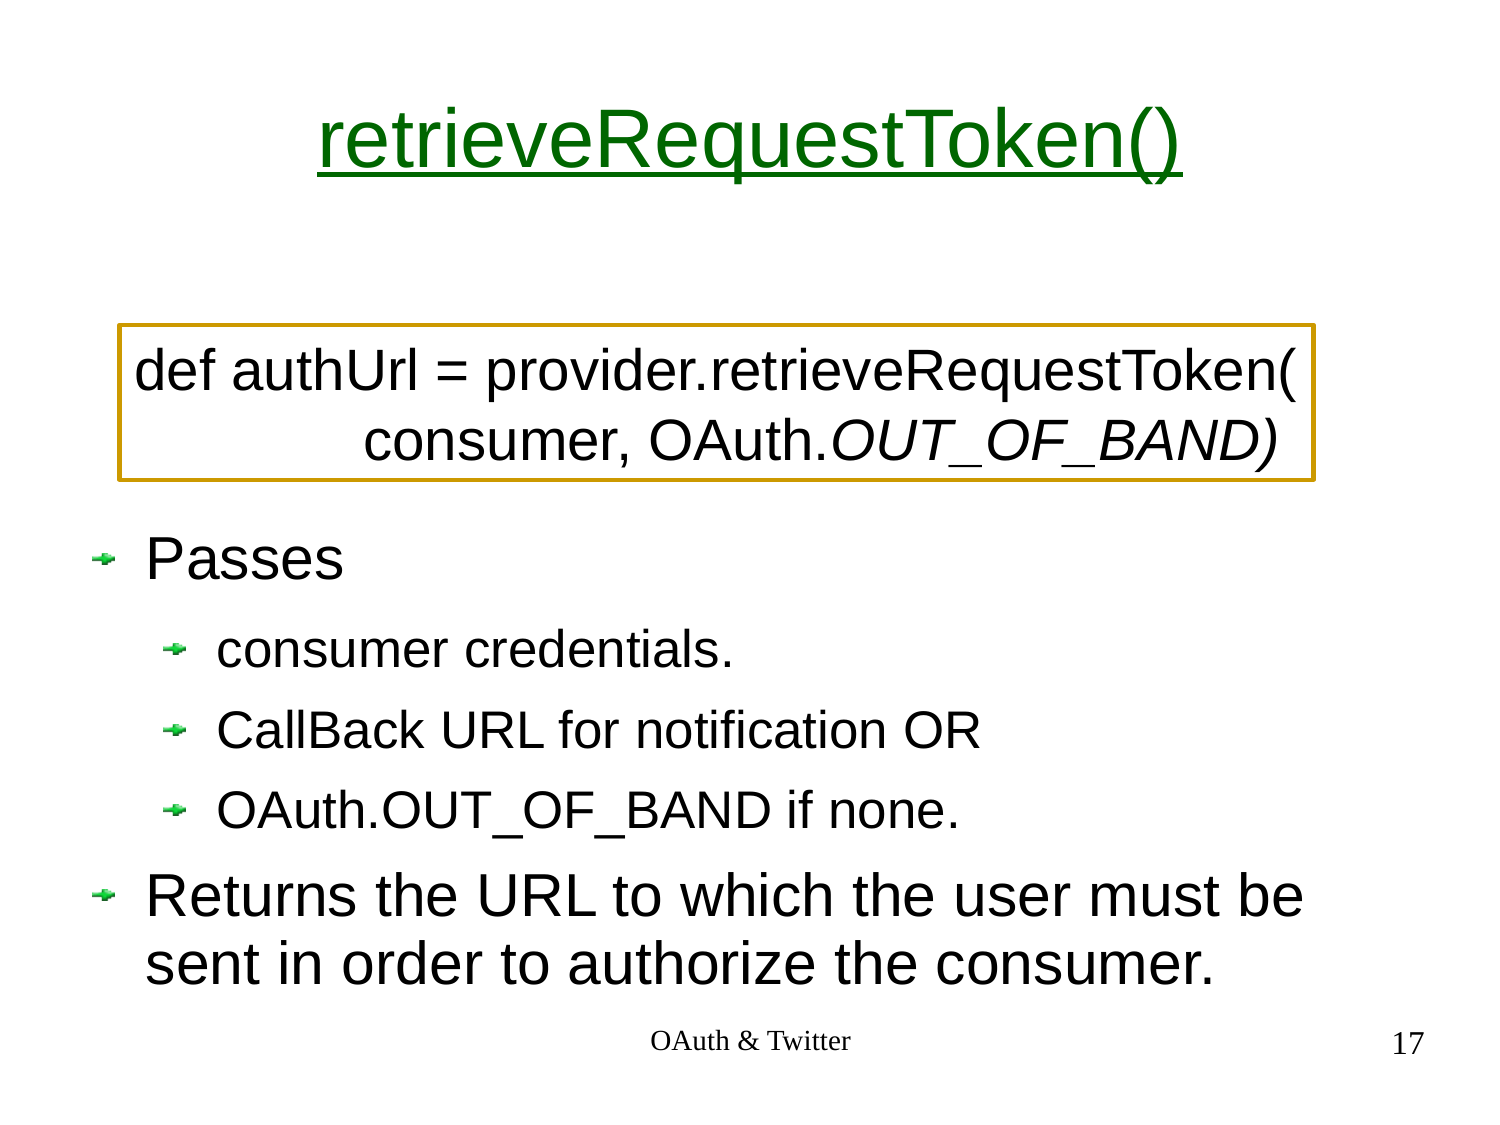

# retrieveRequestToken()
def authUrl = provider.retrieveRequestToken(
		 consumer, OAuth.OUT_OF_BAND)
Passes
consumer credentials.
CallBack URL for notification OR
OAuth.OUT_OF_BAND if none.
Returns the URL to which the user must be sent in order to authorize the consumer.
OAuth & Twitter
17